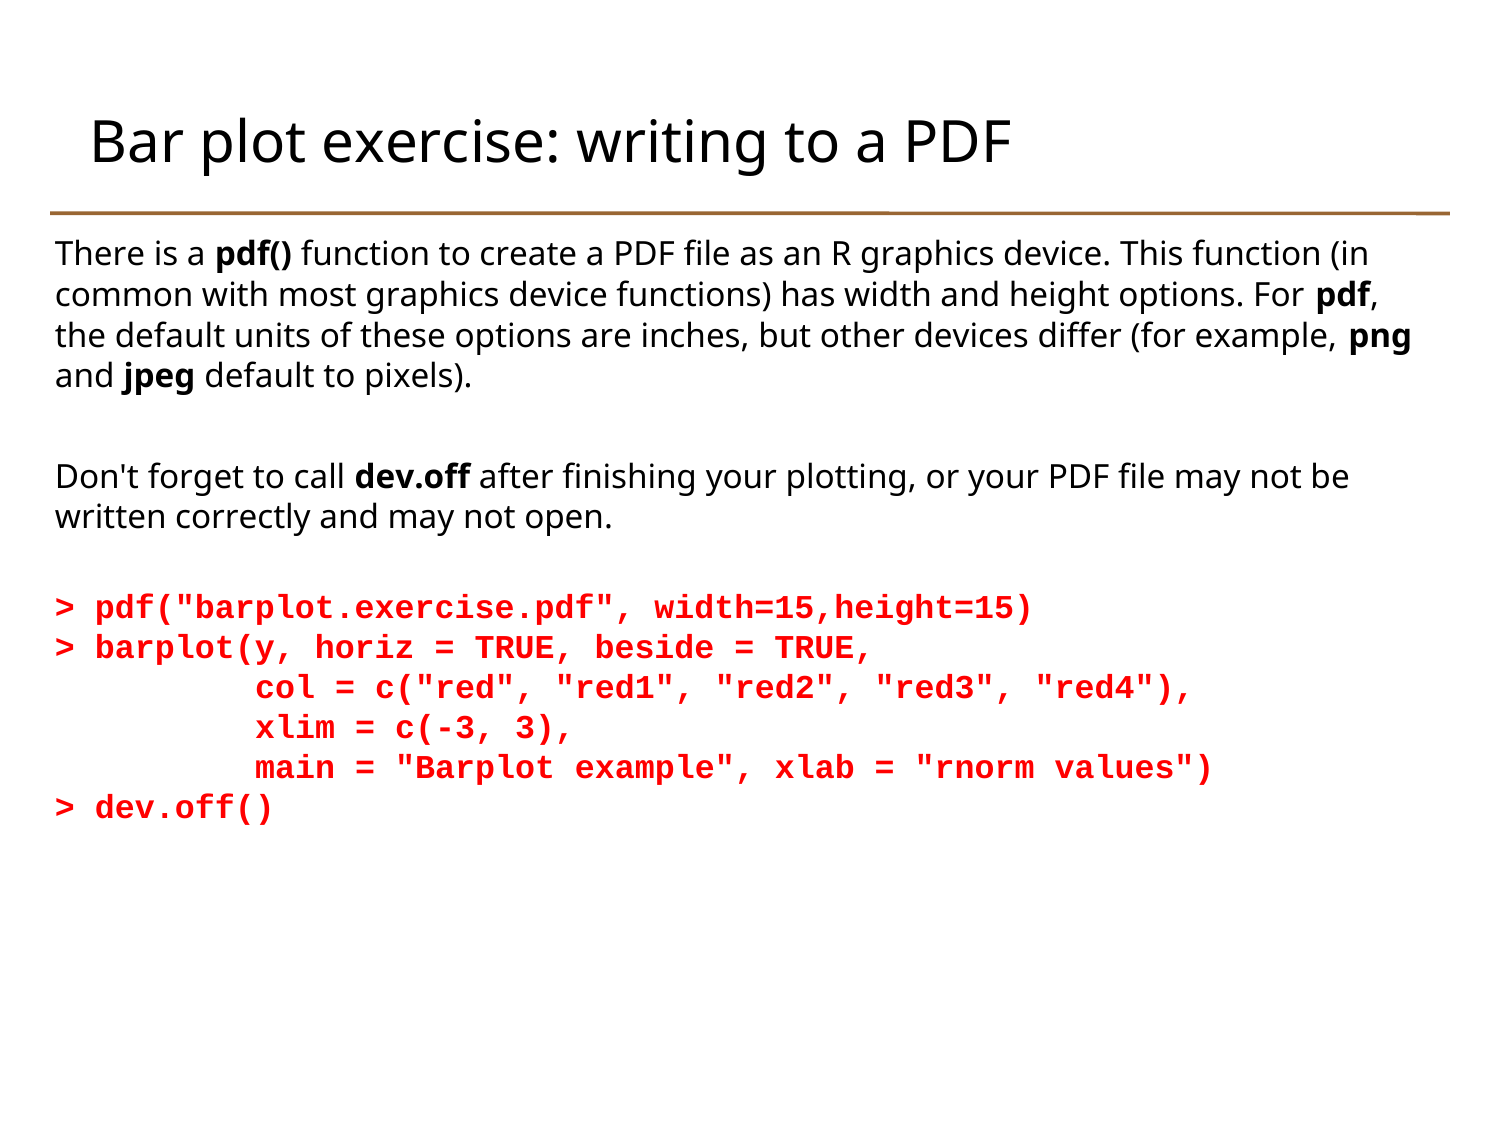

Bar plot exercise: writing to a PDF
There is a pdf() function to create a PDF file as an R graphics device. This function (in common with most graphics device functions) has width and height options. For pdf, the default units of these options are inches, but other devices differ (for example, png and jpeg default to pixels).
Don't forget to call dev.off after finishing your plotting, or your PDF file may not be written correctly and may not open.
> pdf("barplot.exercise.pdf", width=15,height=15)
> barplot(y, horiz = TRUE, beside = TRUE,
 col = c("red", "red1", "red2", "red3", "red4"),
 xlim = c(-3, 3),
 main = "Barplot example", xlab = "rnorm values")
> dev.off()